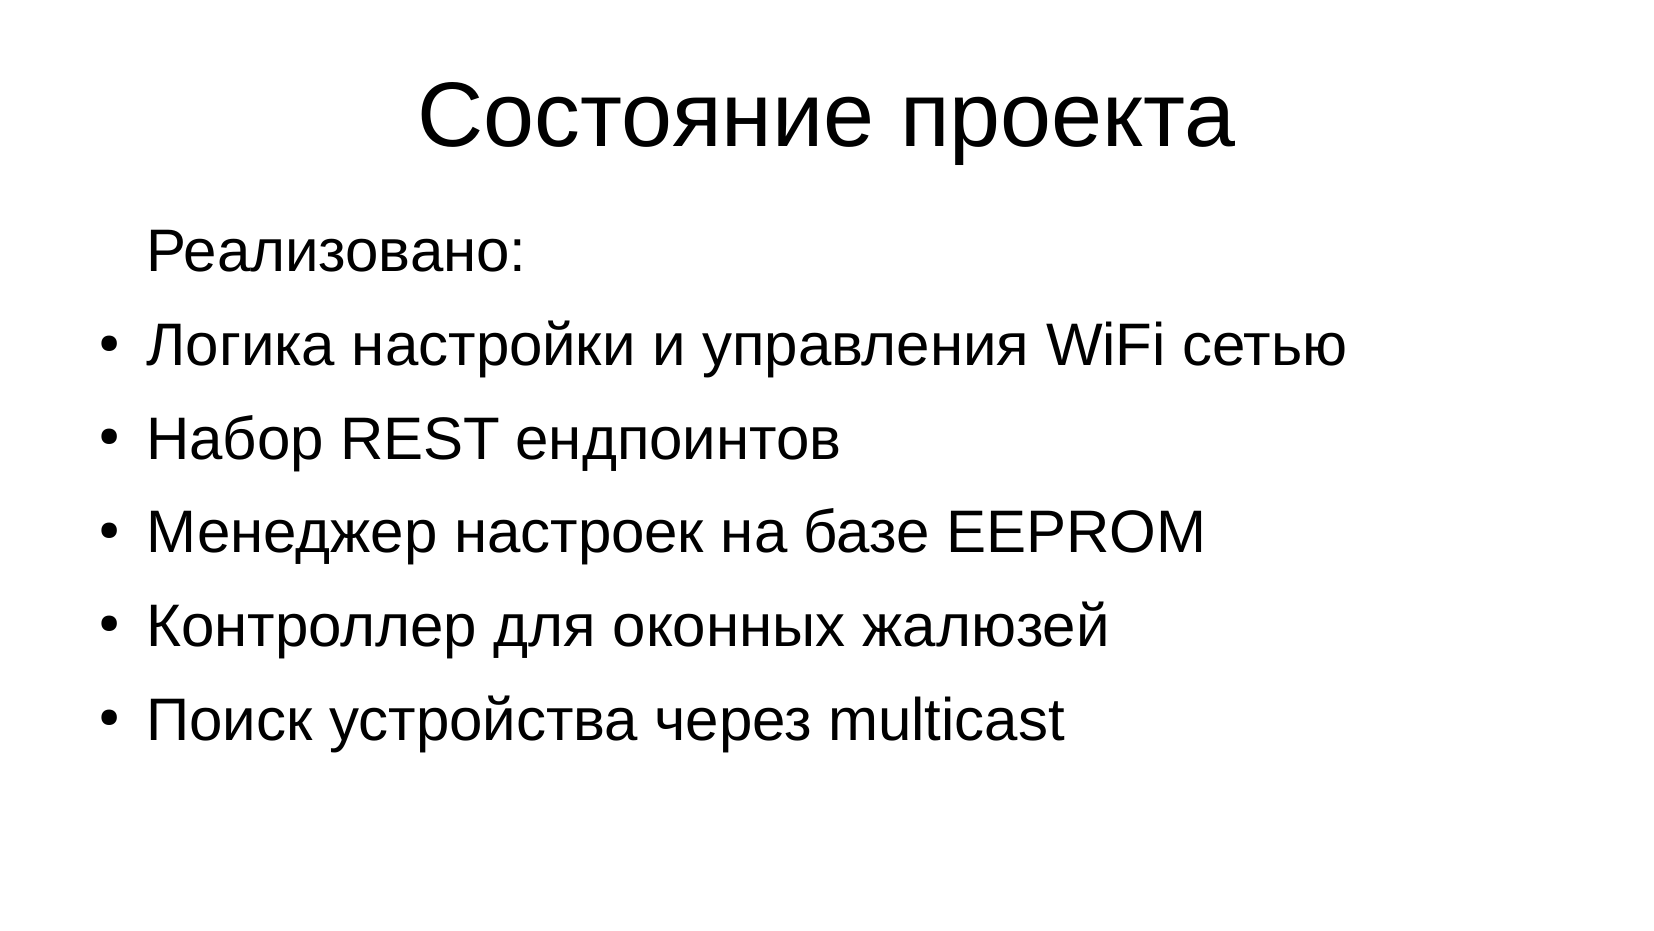

# Состояние проекта
Реализовано:
Логика настройки и управления WiFi сетью
Набор REST ендпоинтов
Менеджер настроек на базе EEPROM
Контроллер для оконных жалюзей
Поиск устройства через multicast